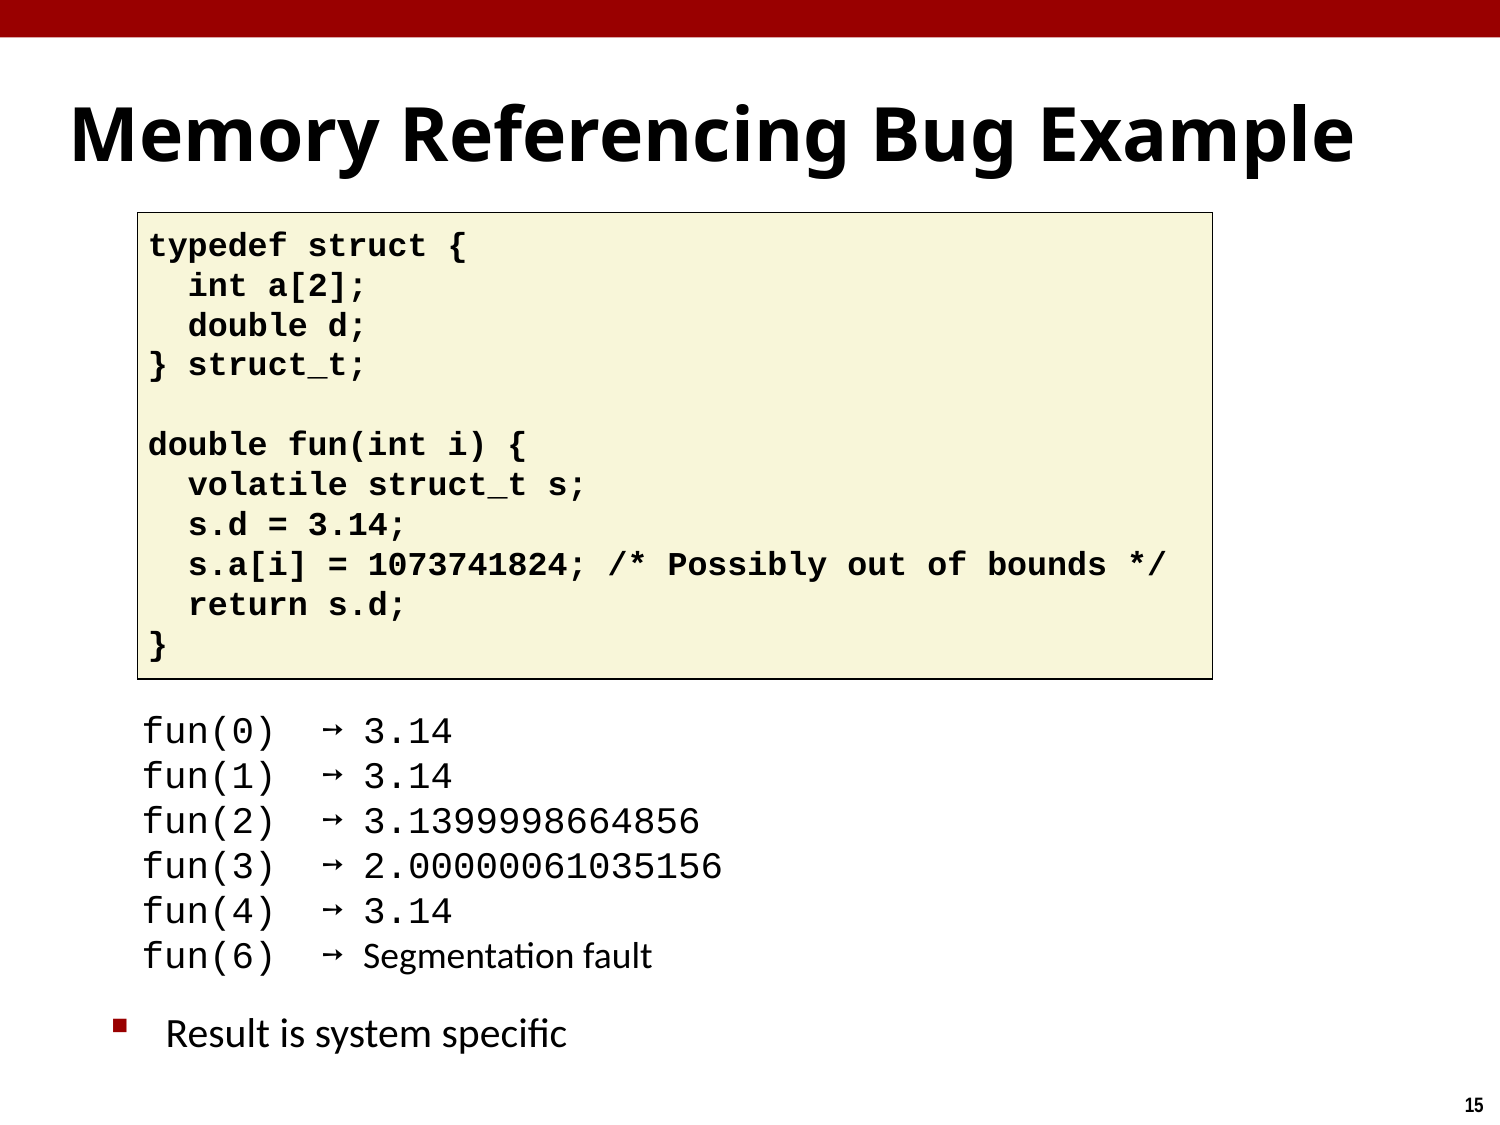

# Memory Referencing Bug Example
typedef struct {
 int a[2];
 double d;
} struct_t;
double fun(int i) {
 volatile struct_t s;
 s.d = 3.14;
 s.a[i] = 1073741824; /* Possibly out of bounds */
 return s.d;
}
fun(0) ➙	3.14
fun(1) ➙	3.14
fun(2) ➙	3.1399998664856
fun(3) ➙	2.00000061035156
fun(4) ➙	3.14
fun(6) ➙	Segmentation fault
Result is system specific